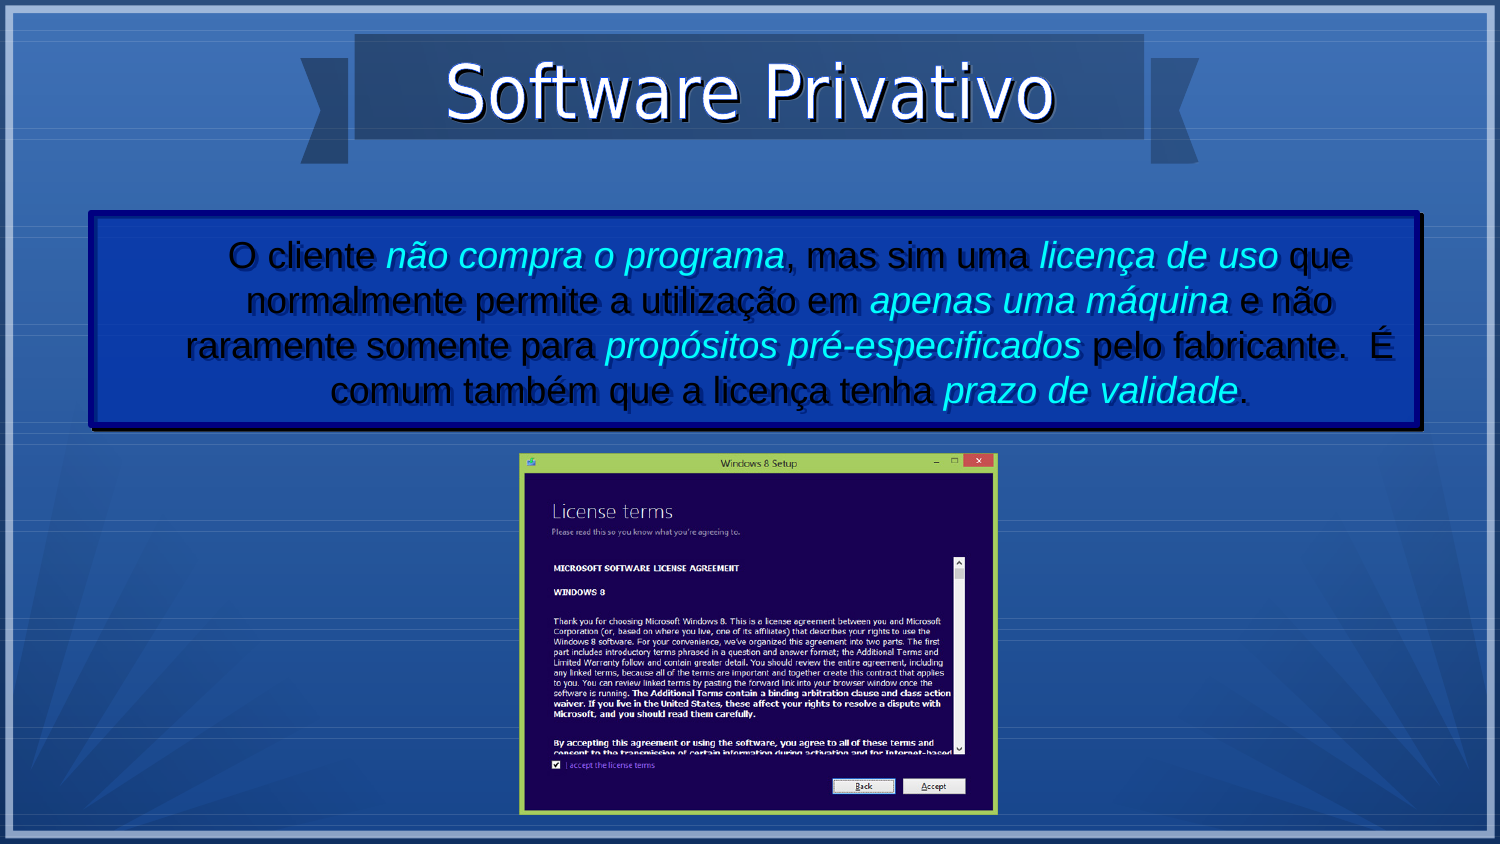

# Software Privativo
O cliente não compra o programa, mas sim uma licença de uso que normalmente permite a utilização em apenas uma máquina e não raramente somente para propósitos pré-especificados pelo fabricante. É comum também que a licença tenha prazo de validade.